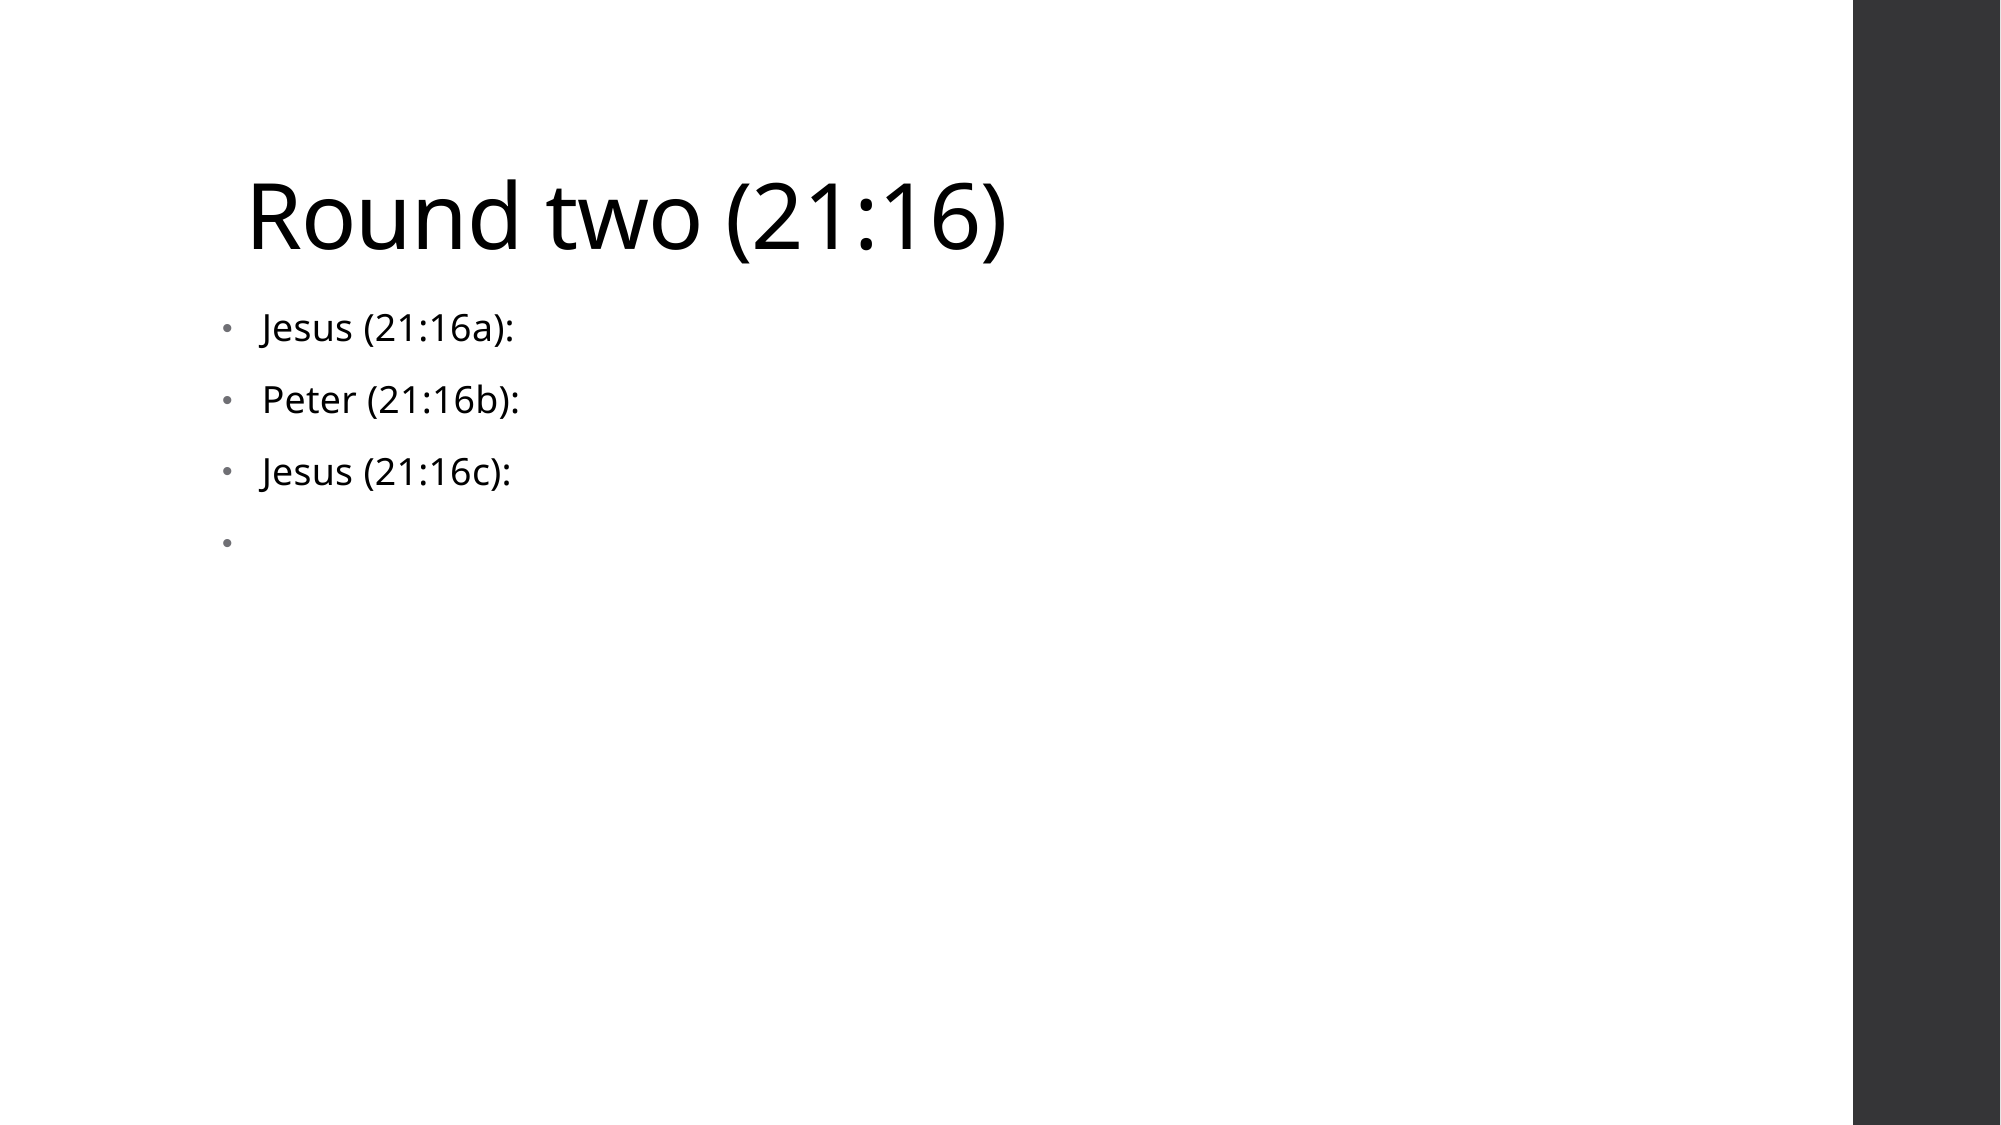

# Round two (21:16)
 Jesus (21:16a):
 Peter (21:16b):
 Jesus (21:16c):